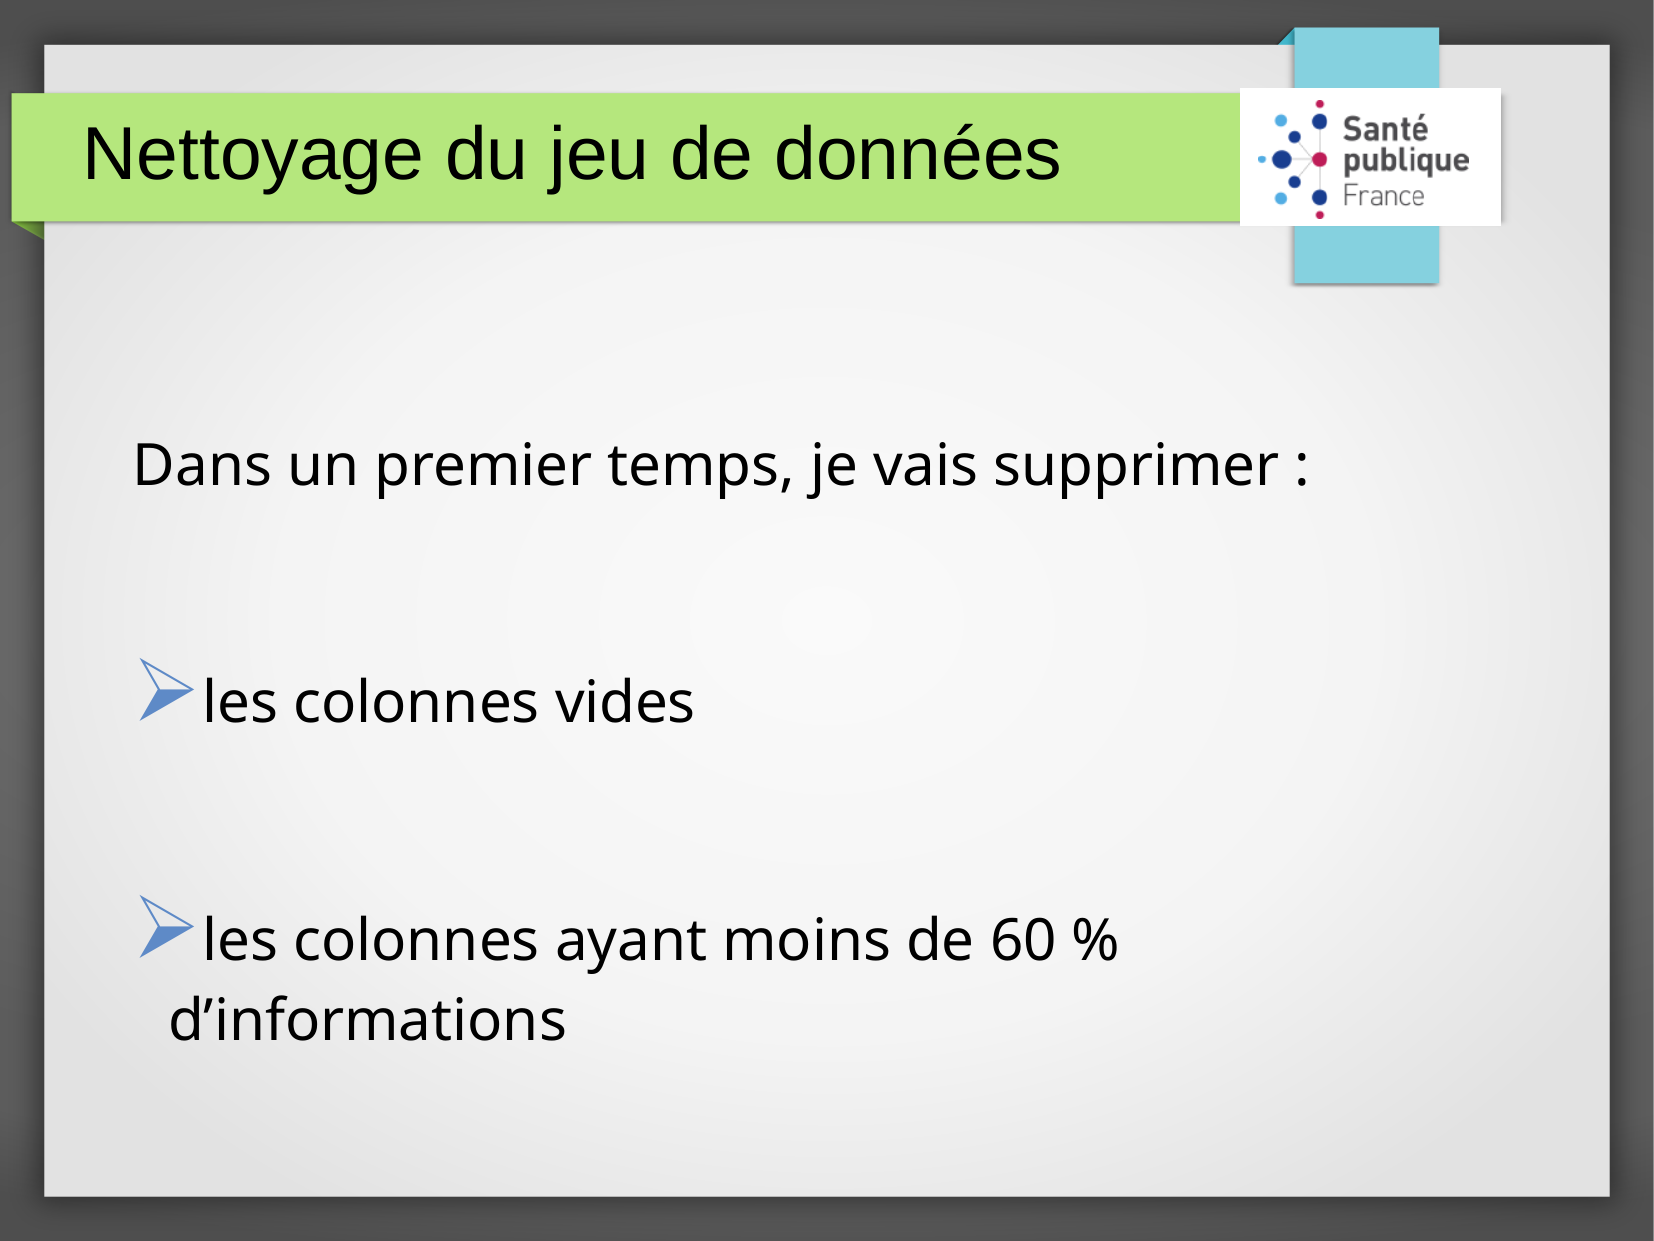

# Nettoyage du jeu de données
Dans un premier temps, je vais supprimer :
les colonnes vides
les colonnes ayant moins de 60 % d’informations